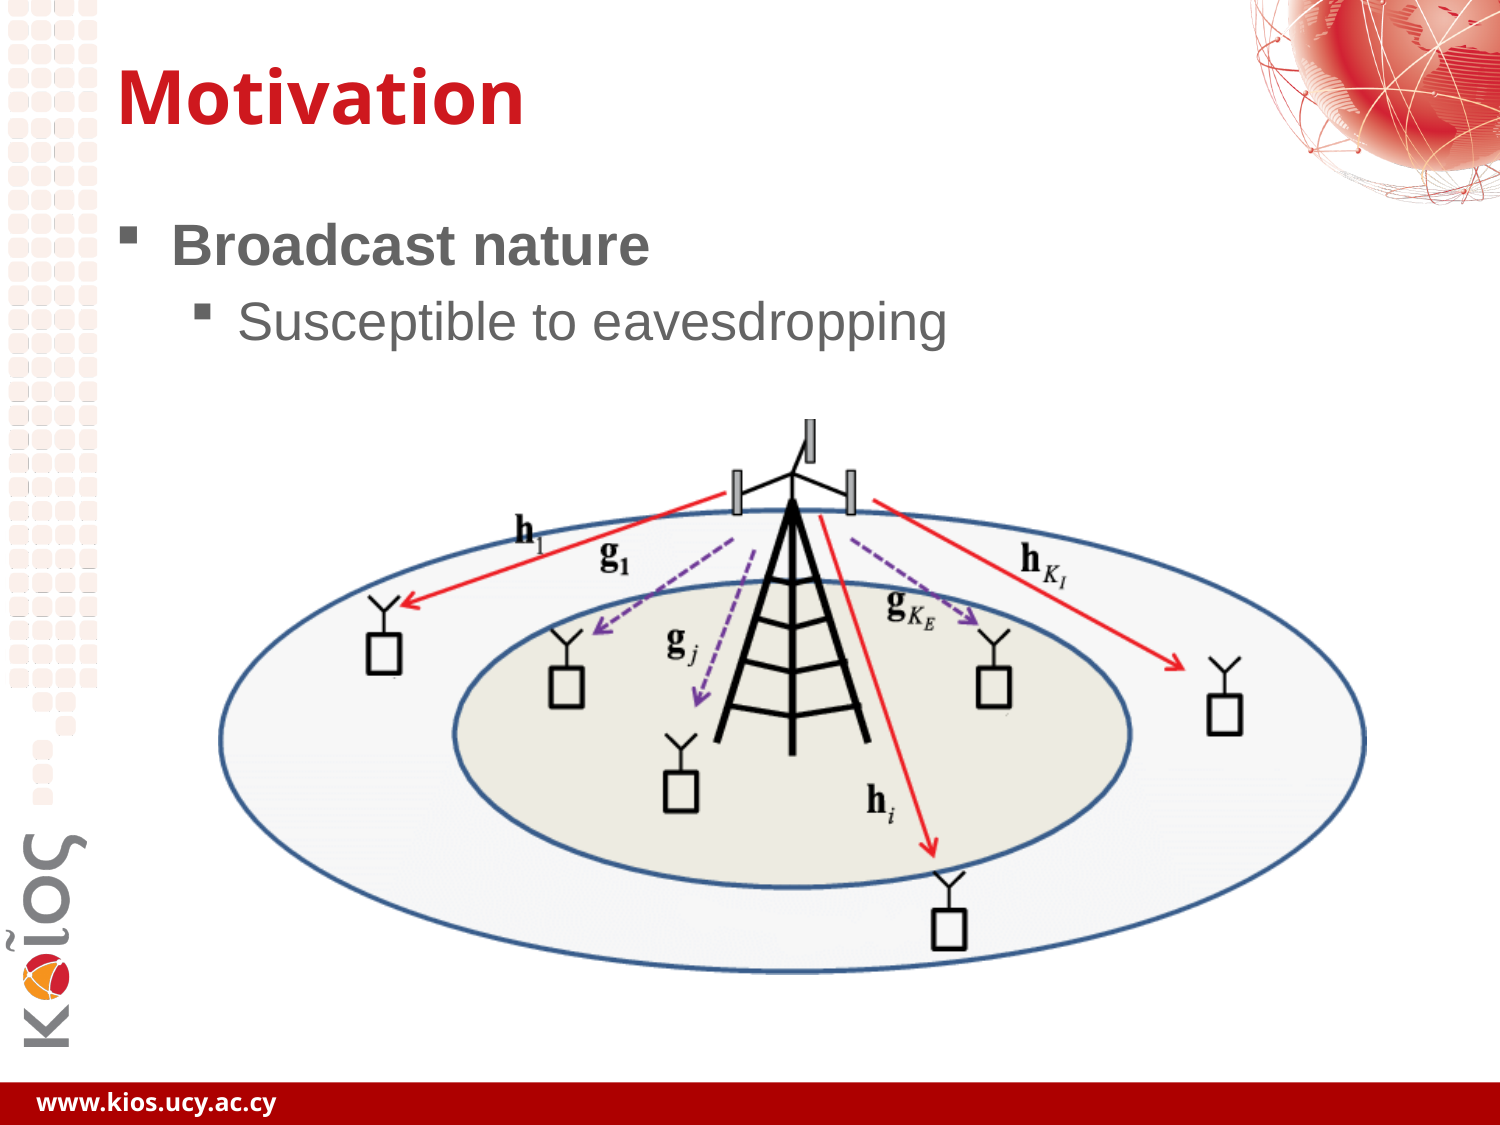

# Motivation
Broadcast nature
Susceptible to eavesdropping